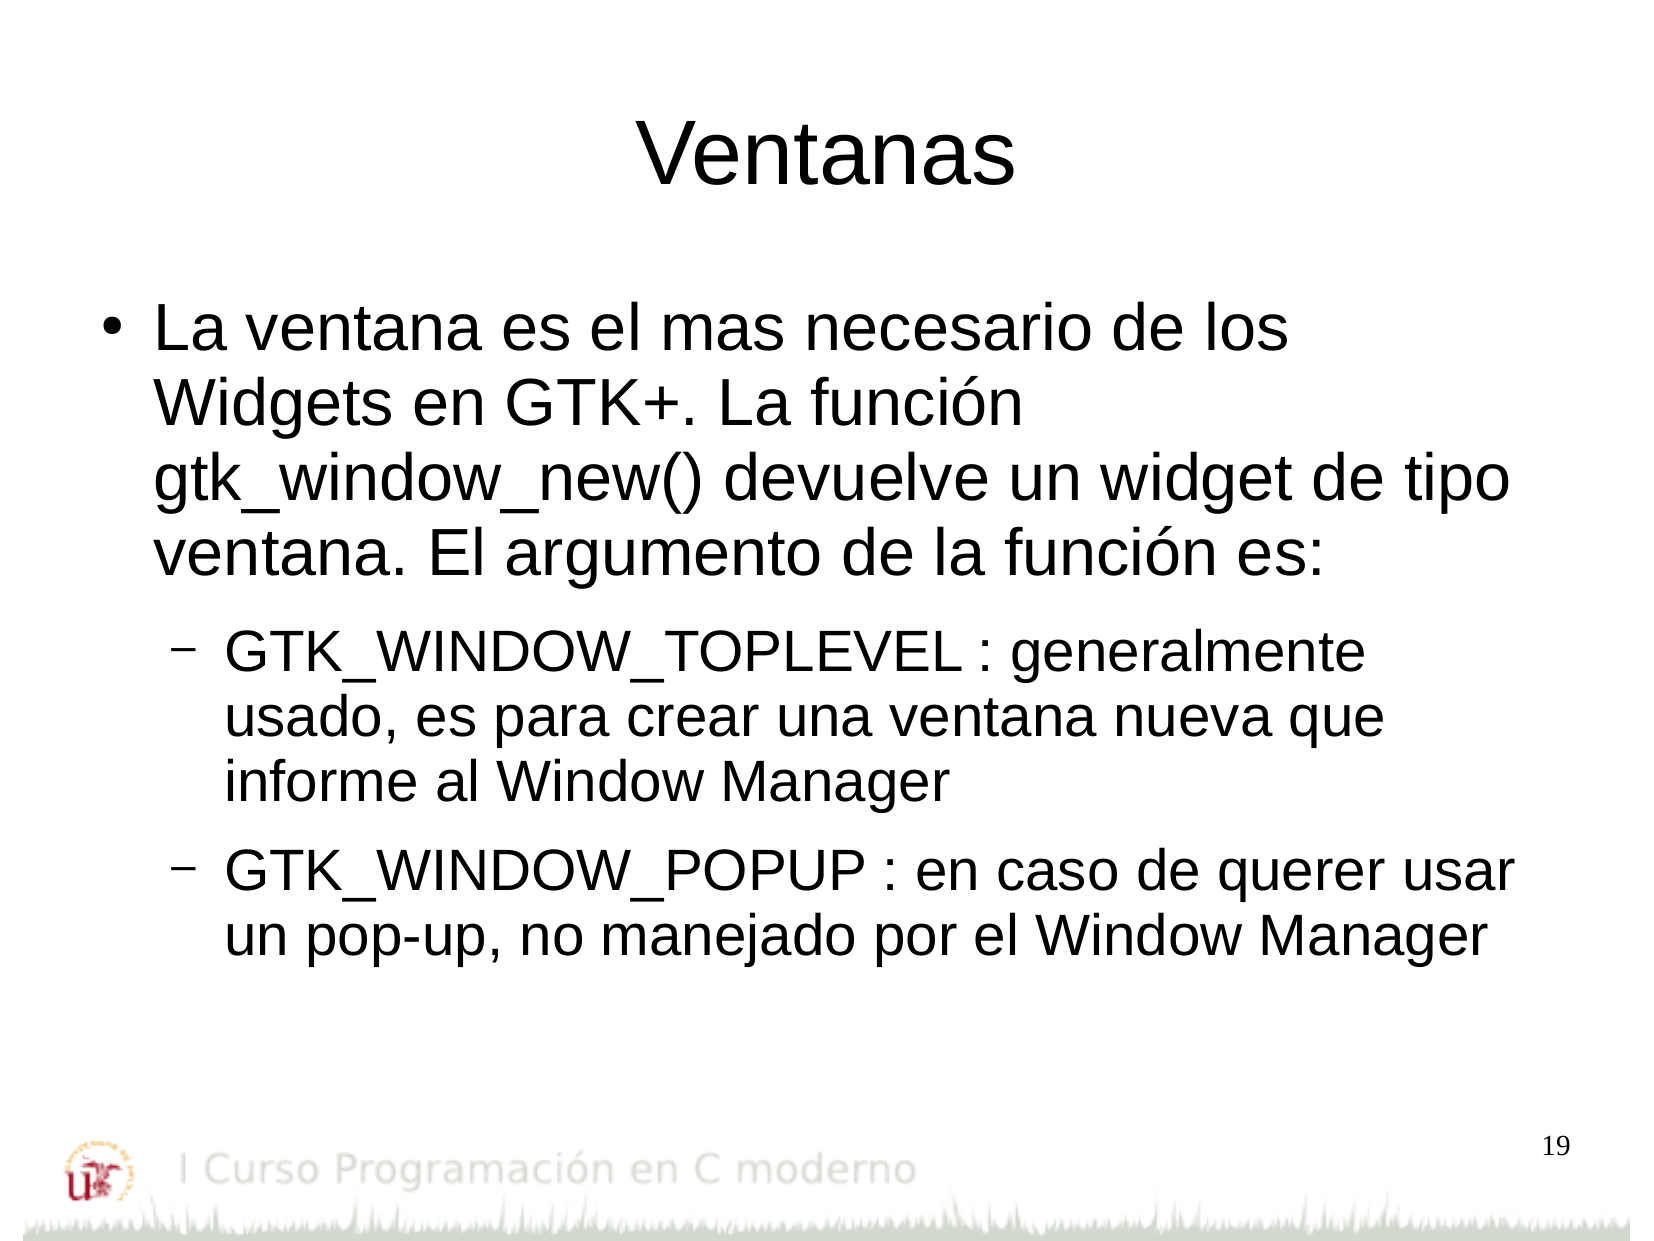

# Ventanas
La ventana es el mas necesario de los Widgets en GTK+. La función gtk_window_new() devuelve un widget de tipo ventana. El argumento de la función es:
GTK_WINDOW_TOPLEVEL : generalmente usado, es para crear una ventana nueva que informe al Window Manager
GTK_WINDOW_POPUP : en caso de querer usar un pop-up, no manejado por el Window Manager
19